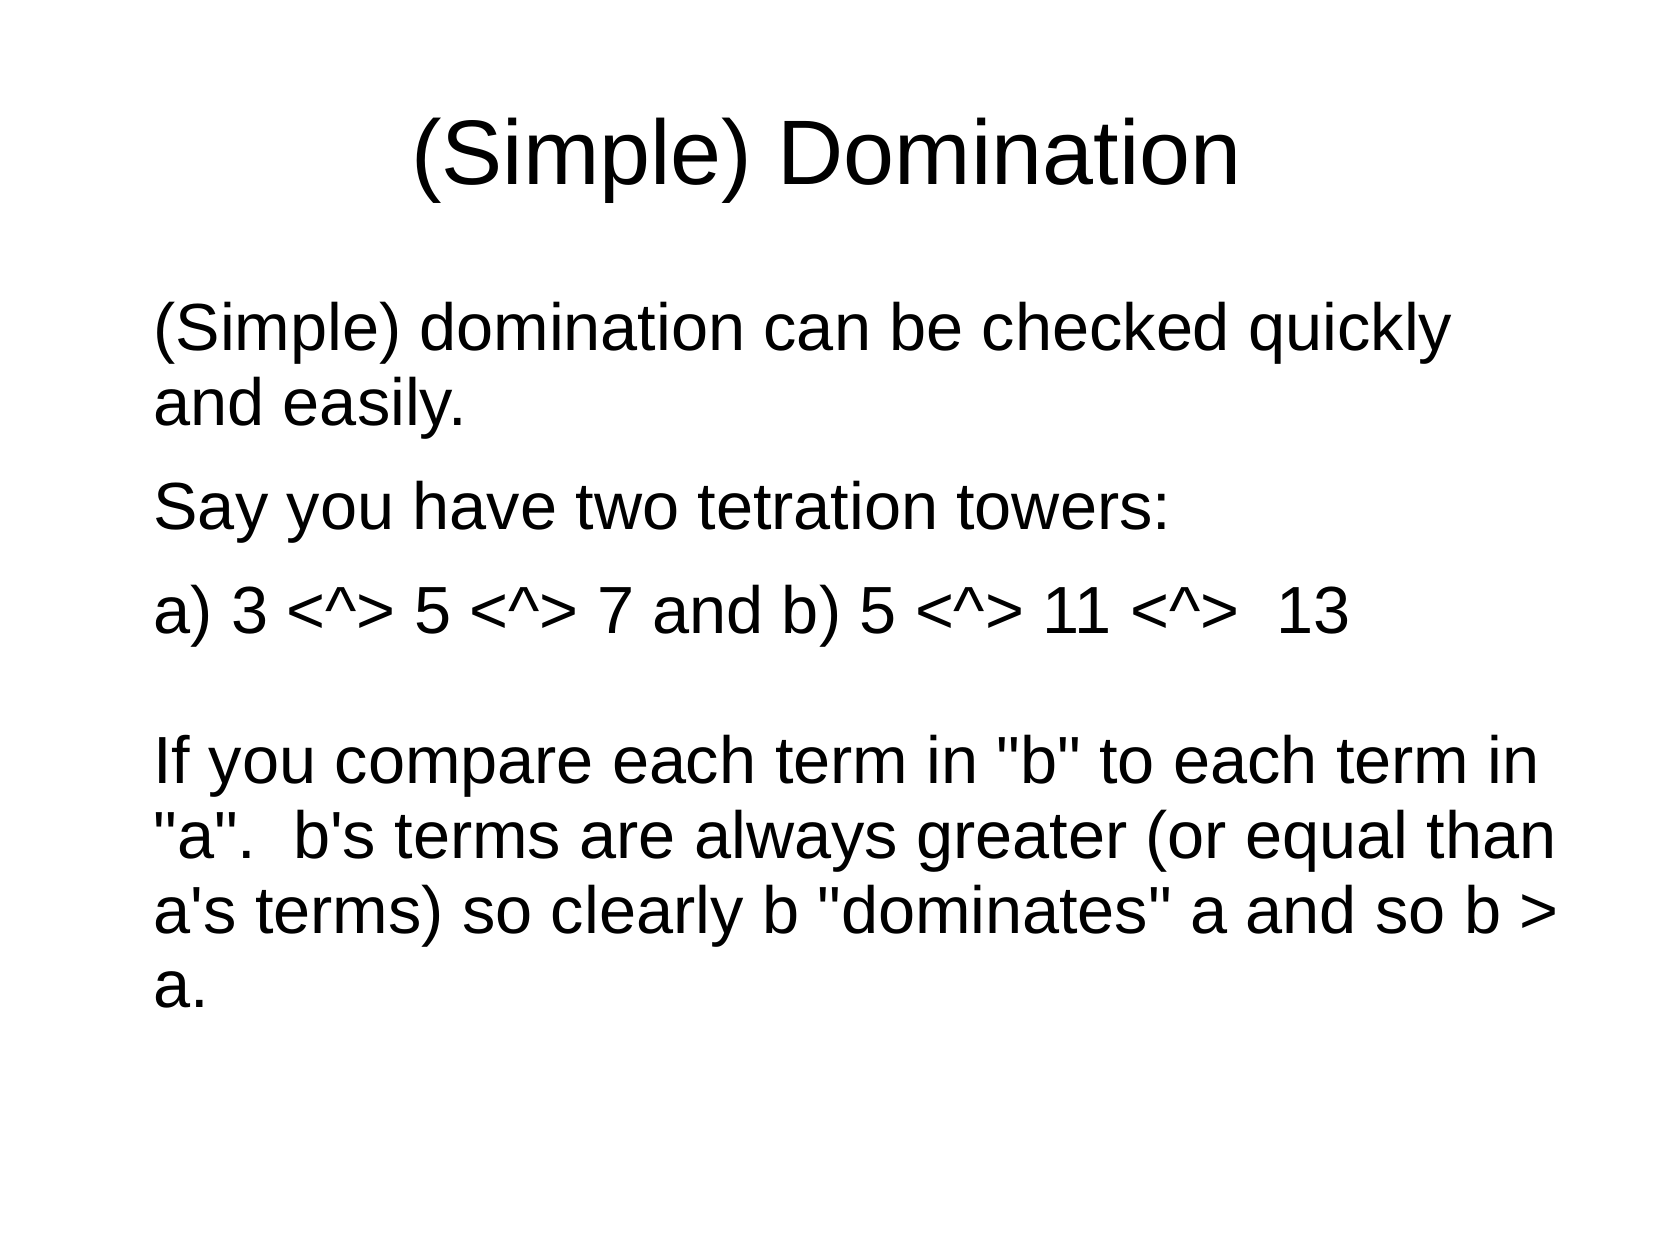

# (Simple) Domination
(Simple) domination can be checked quickly and easily.
Say you have two tetration towers:
a) 3 <^> 5 <^> 7 and b) 5 <^> 11 <^> 13
If you compare each term in "b" to each term in "a". b's terms are always greater (or equal than a's terms) so clearly b "dominates" a and so b > a.